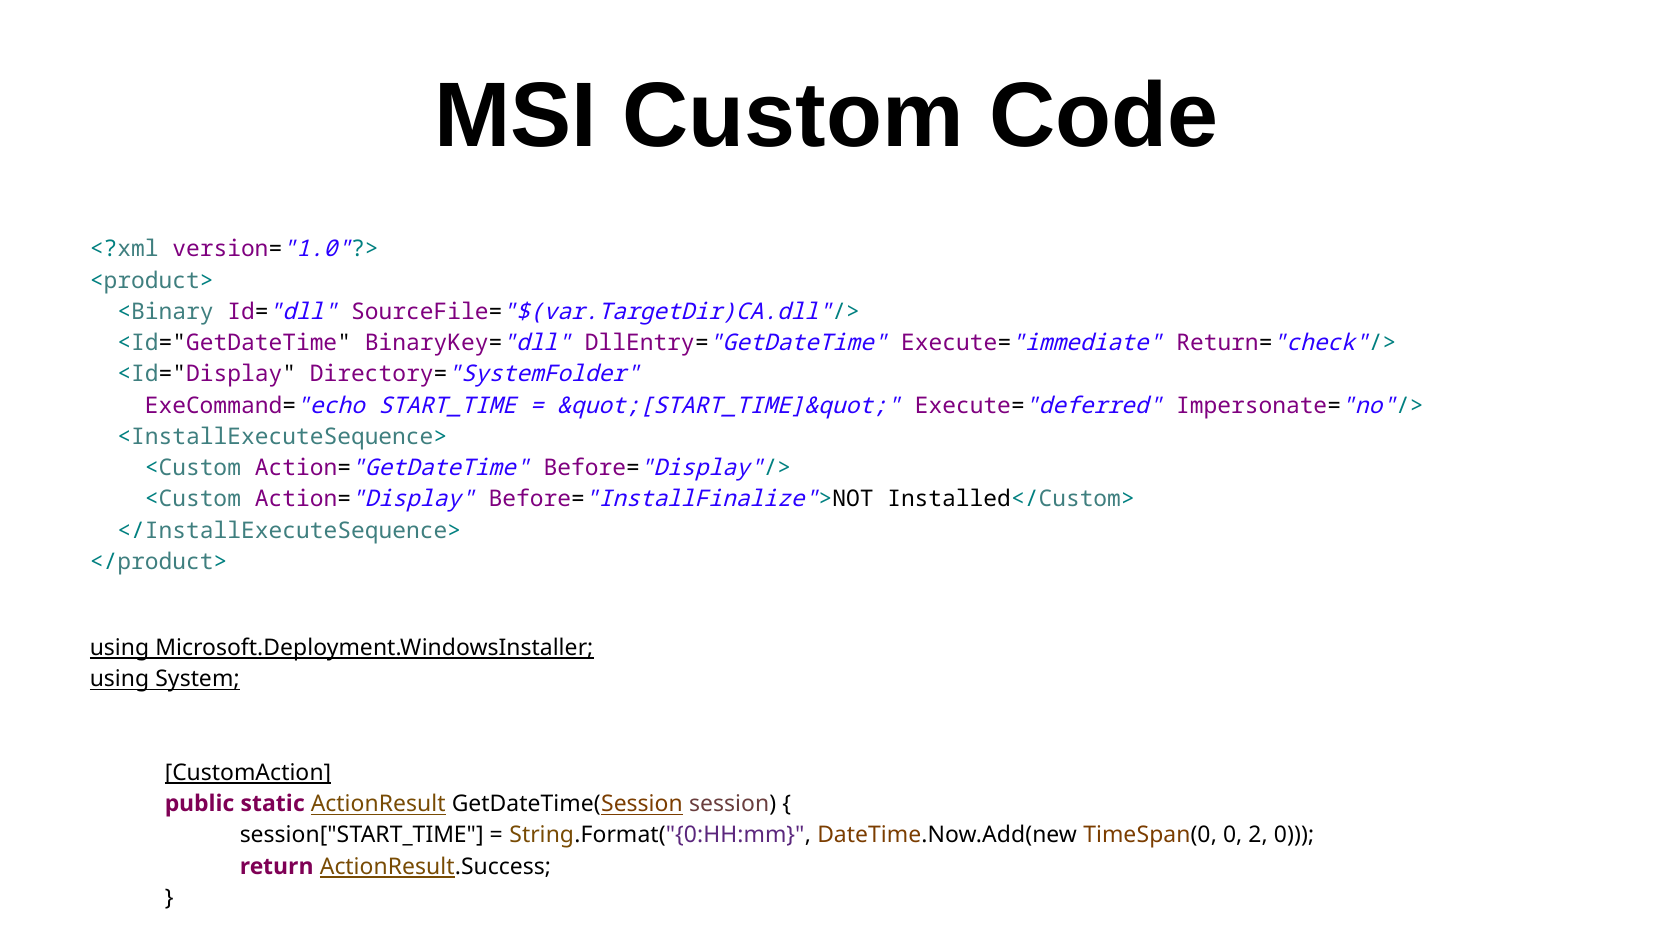

# MSI Custom Code
<?xml version="1.0"?>
<product>
 <Binary Id="dll" SourceFile="$(var.TargetDir)CA.dll"/>
 <Id="GetDateTime" BinaryKey="dll" DllEntry="GetDateTime" Execute="immediate" Return="check"/>
 <Id="Display" Directory="SystemFolder"
 ExeCommand="echo START_TIME = &quot;[START_TIME]&quot;" Execute="deferred" Impersonate="no"/>
 <InstallExecuteSequence>
 <Custom Action="GetDateTime" Before="Display"/>
 <Custom Action="Display" Before="InstallFinalize">NOT Installed</Custom>
 </InstallExecuteSequence>
</product>
using Microsoft.Deployment.WindowsInstaller;
using System;
	[CustomAction]
	public static ActionResult GetDateTime(Session session) {
		session["START_TIME"] = String.Format("{0:HH:mm}", DateTime.Now.Add(new TimeSpan(0, 0, 2, 0)));
		return ActionResult.Success;
	}